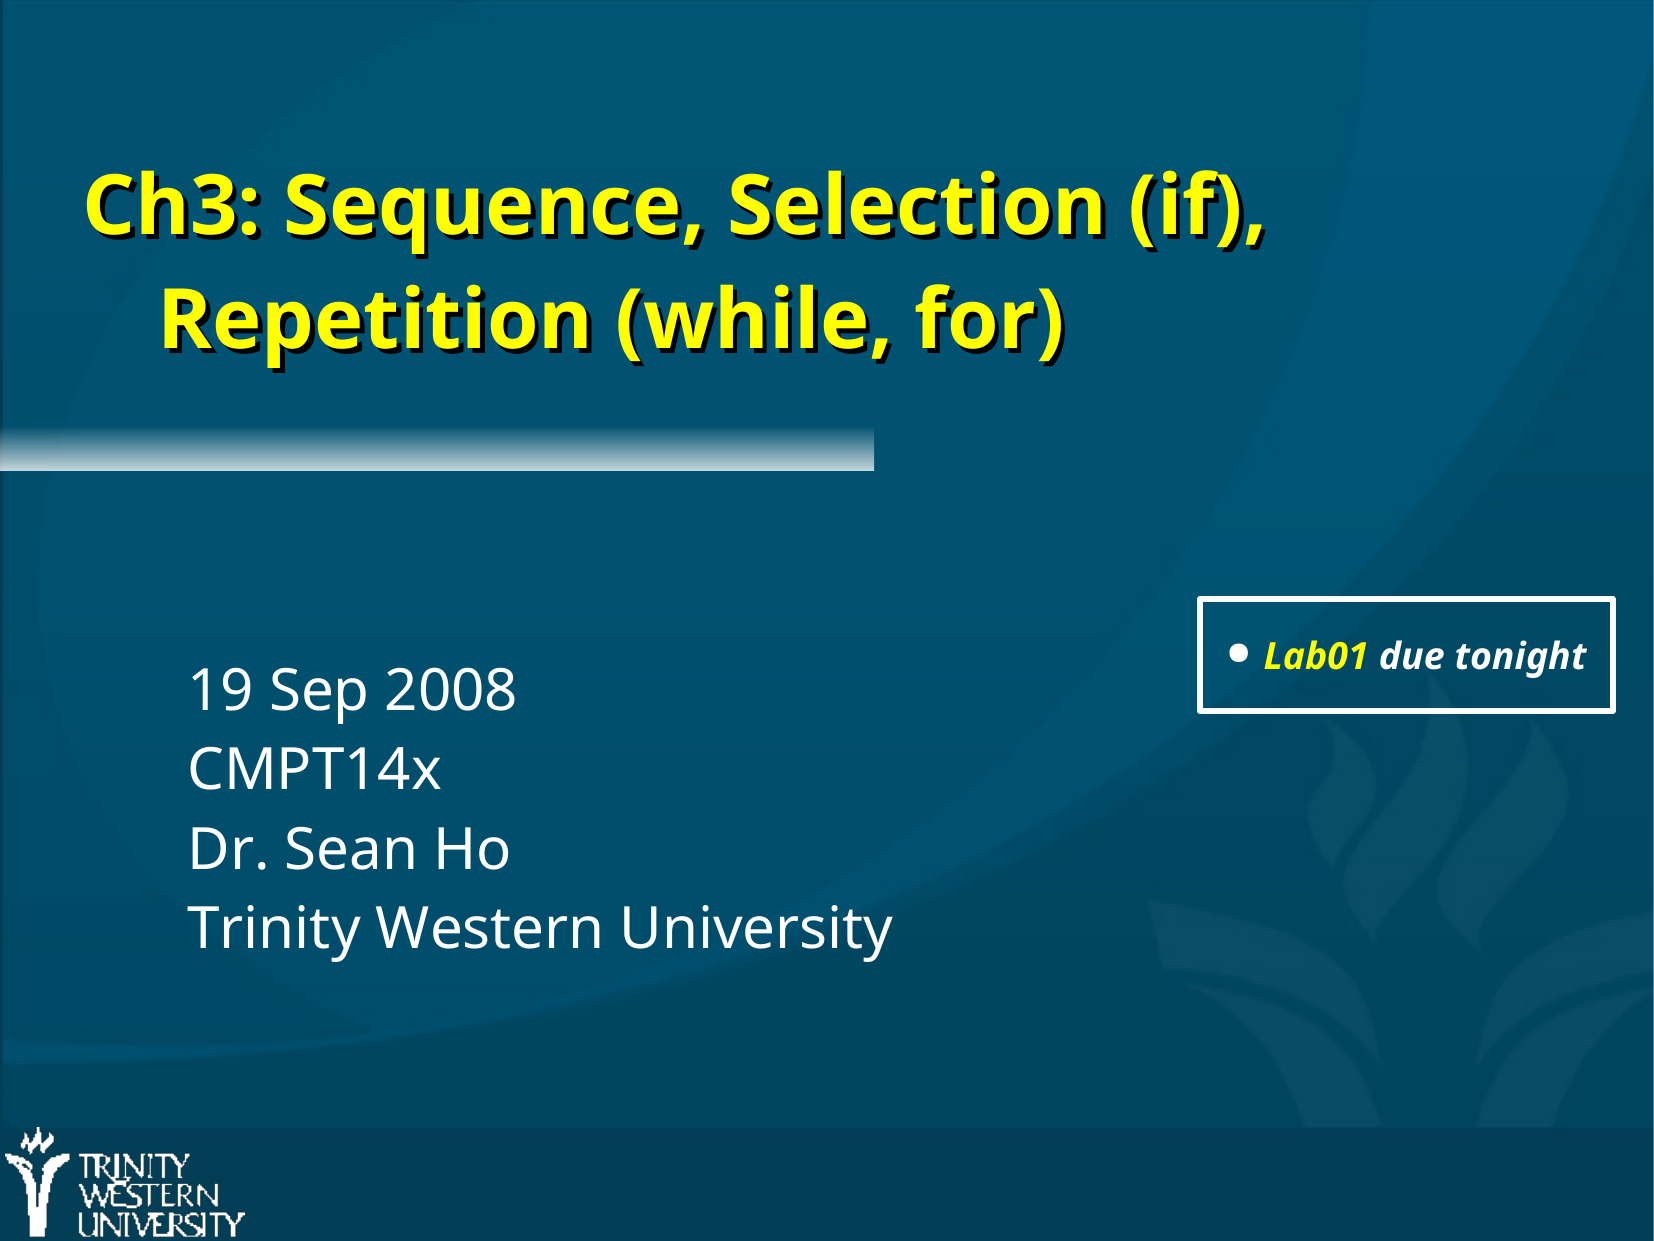

# Ch3: Sequence, Selection (if), Repetition (while, for)
19 Sep 2008
CMPT14x
Dr. Sean Ho
Trinity Western University
Lab01 due tonight